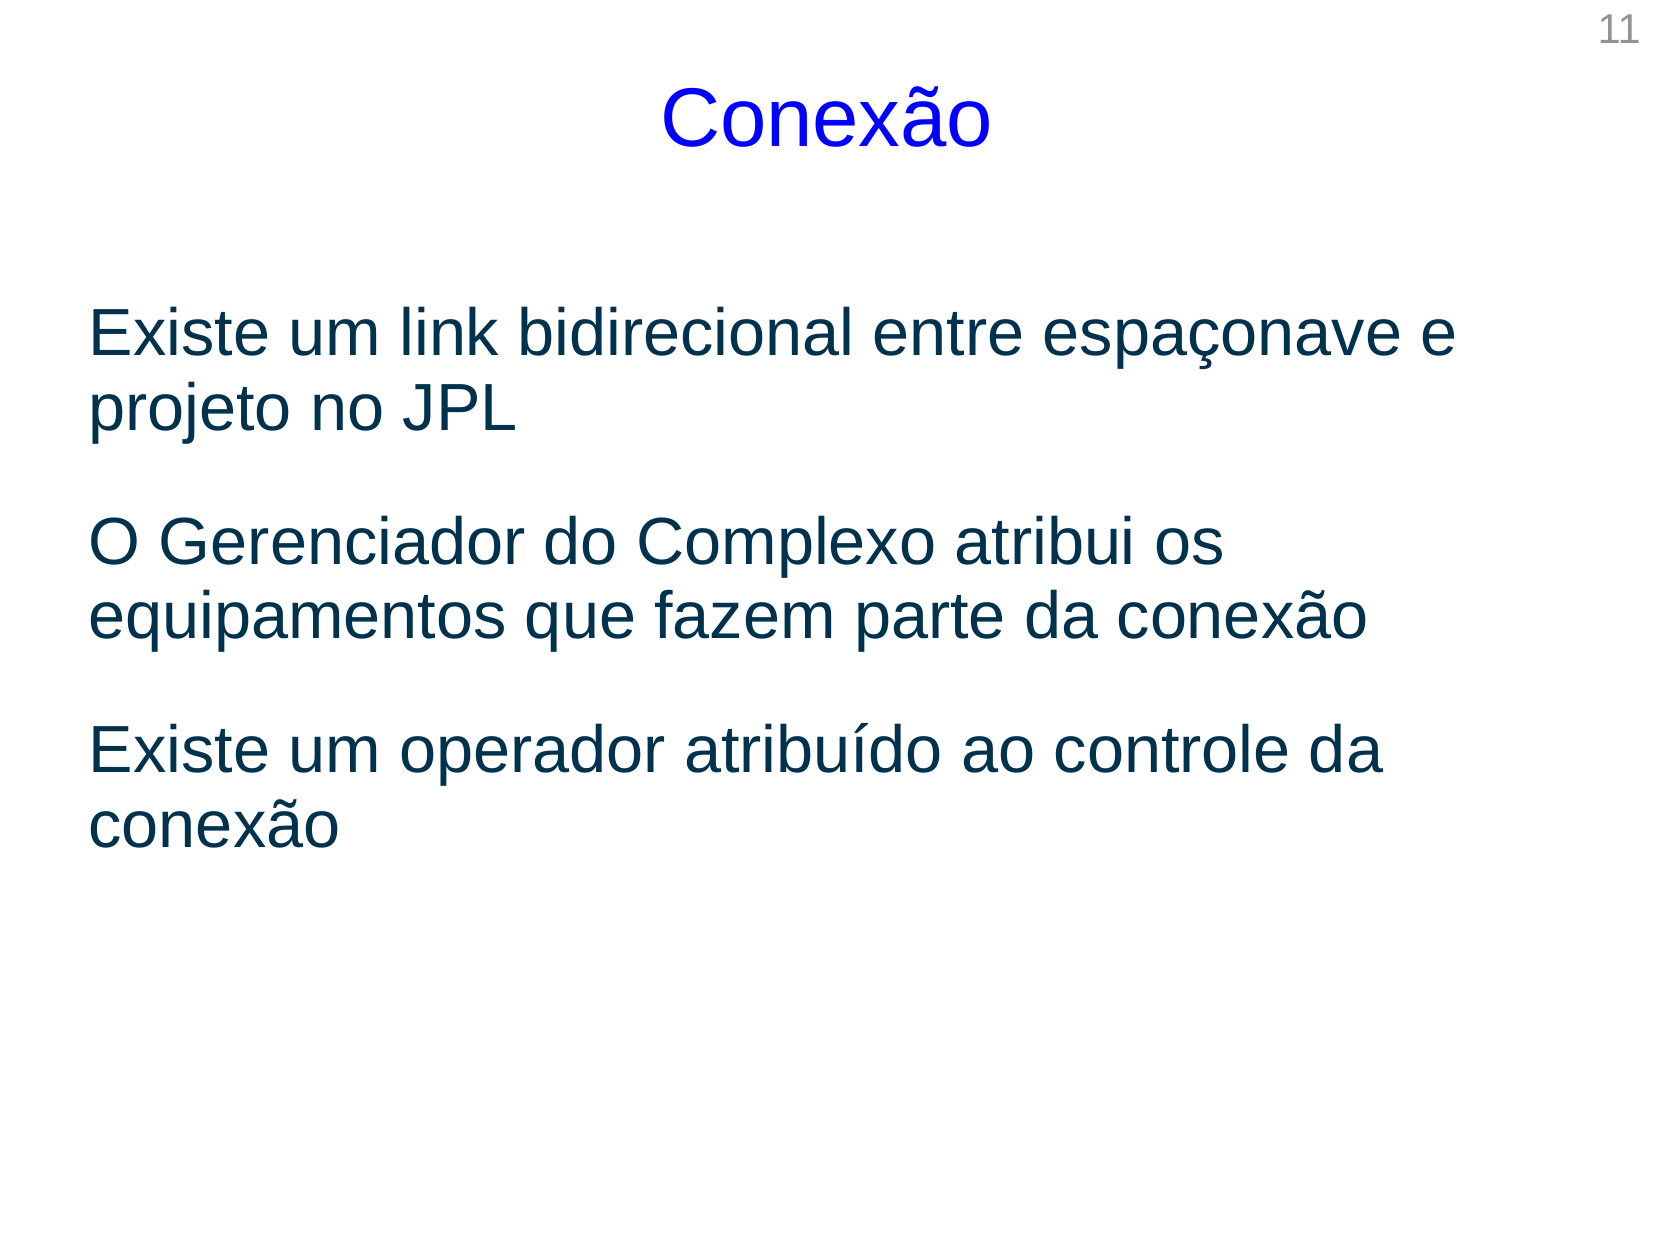

11
# Conexão
Existe um link bidirecional entre espaçonave e projeto no JPL
O Gerenciador do Complexo atribui os equipamentos que fazem parte da conexão
Existe um operador atribuído ao controle da conexão